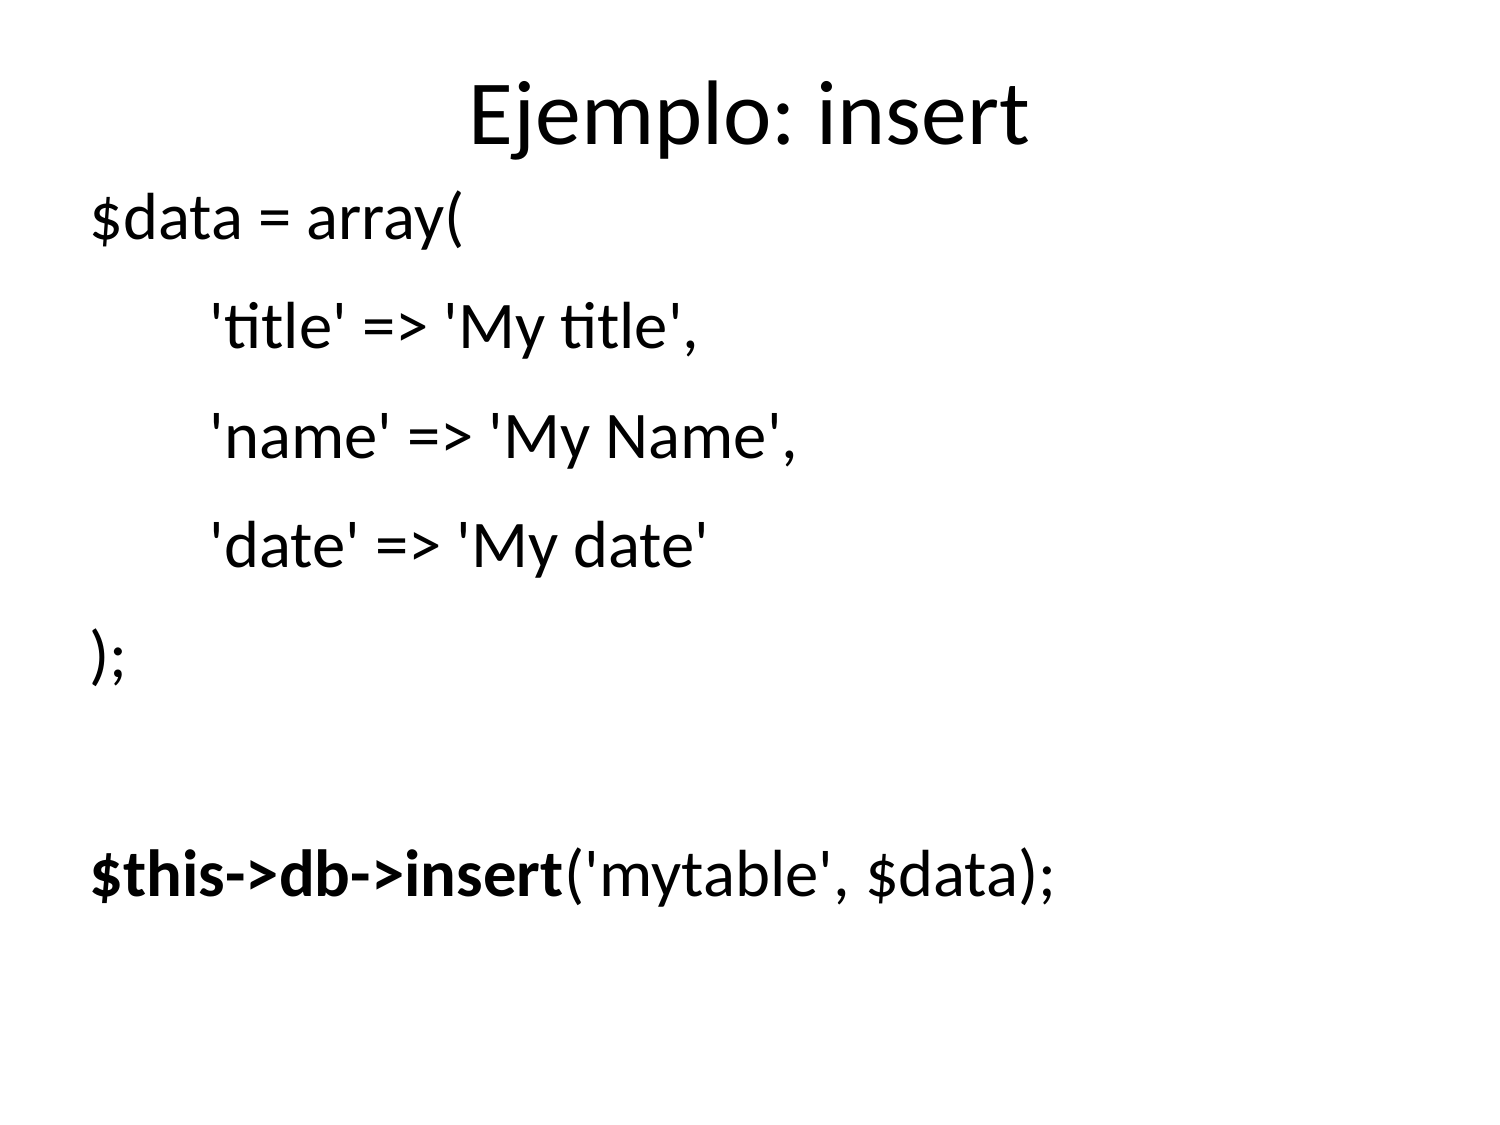

# Ejemplo: insert
$data = array(
 'title' => 'My title',
 'name' => 'My Name',
 'date' => 'My date'
);
$this->db->insert('mytable', $data);